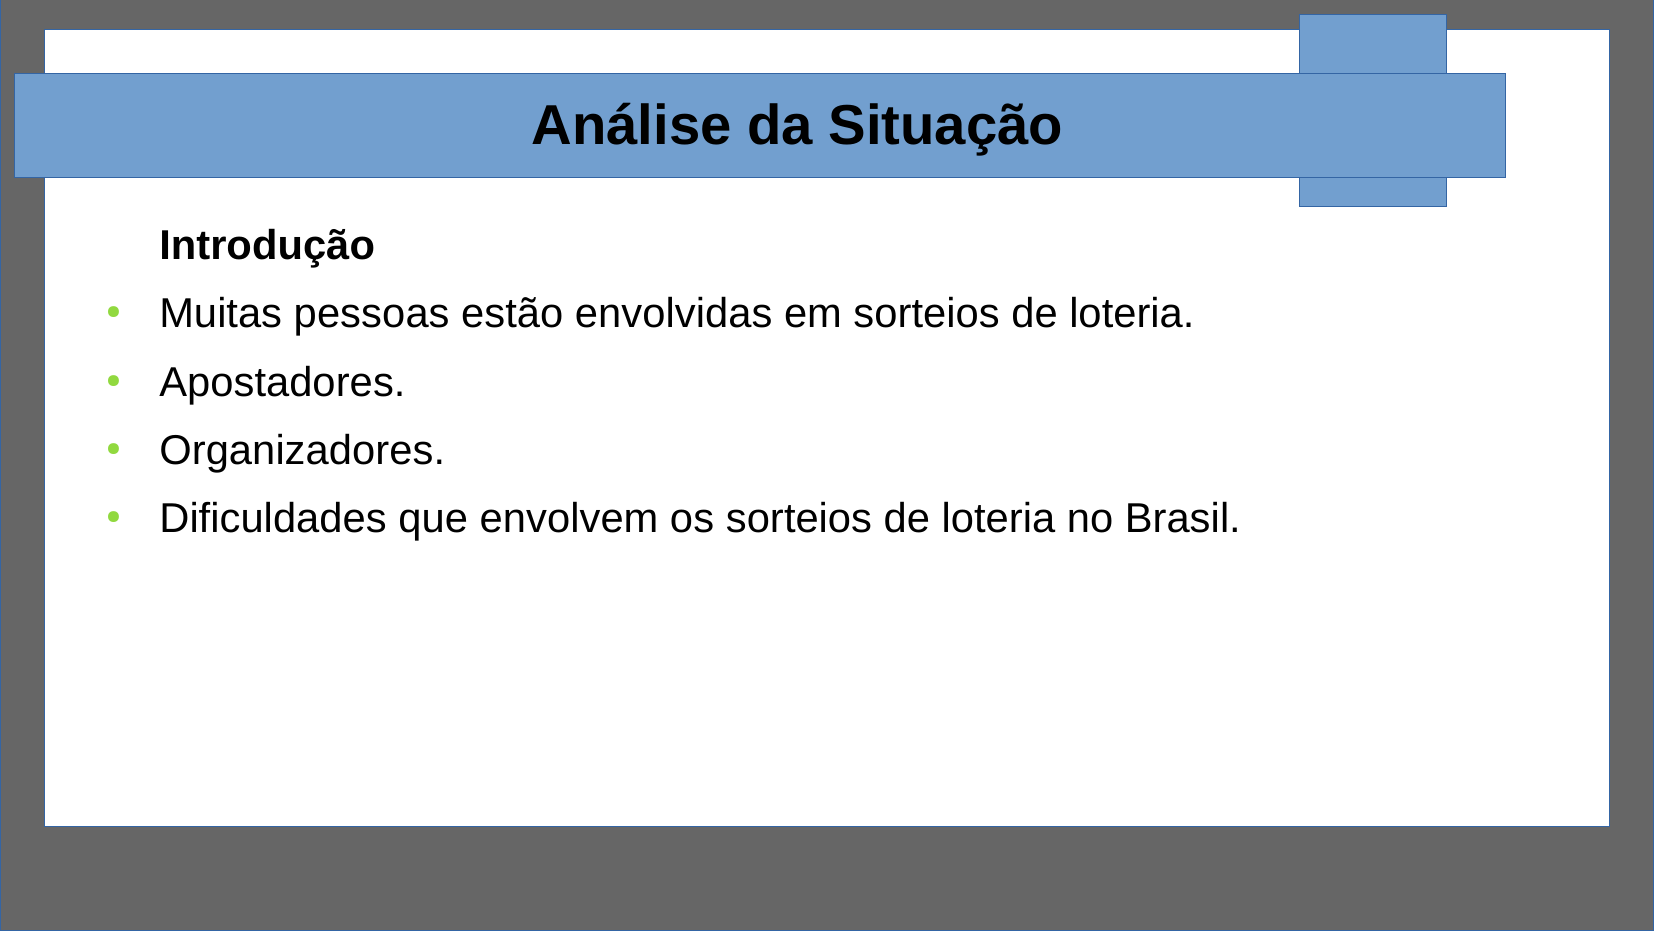

# Análise da Situação
Introdução
Muitas pessoas estão envolvidas em sorteios de loteria.
Apostadores.
Organizadores.
Dificuldades que envolvem os sorteios de loteria no Brasil.